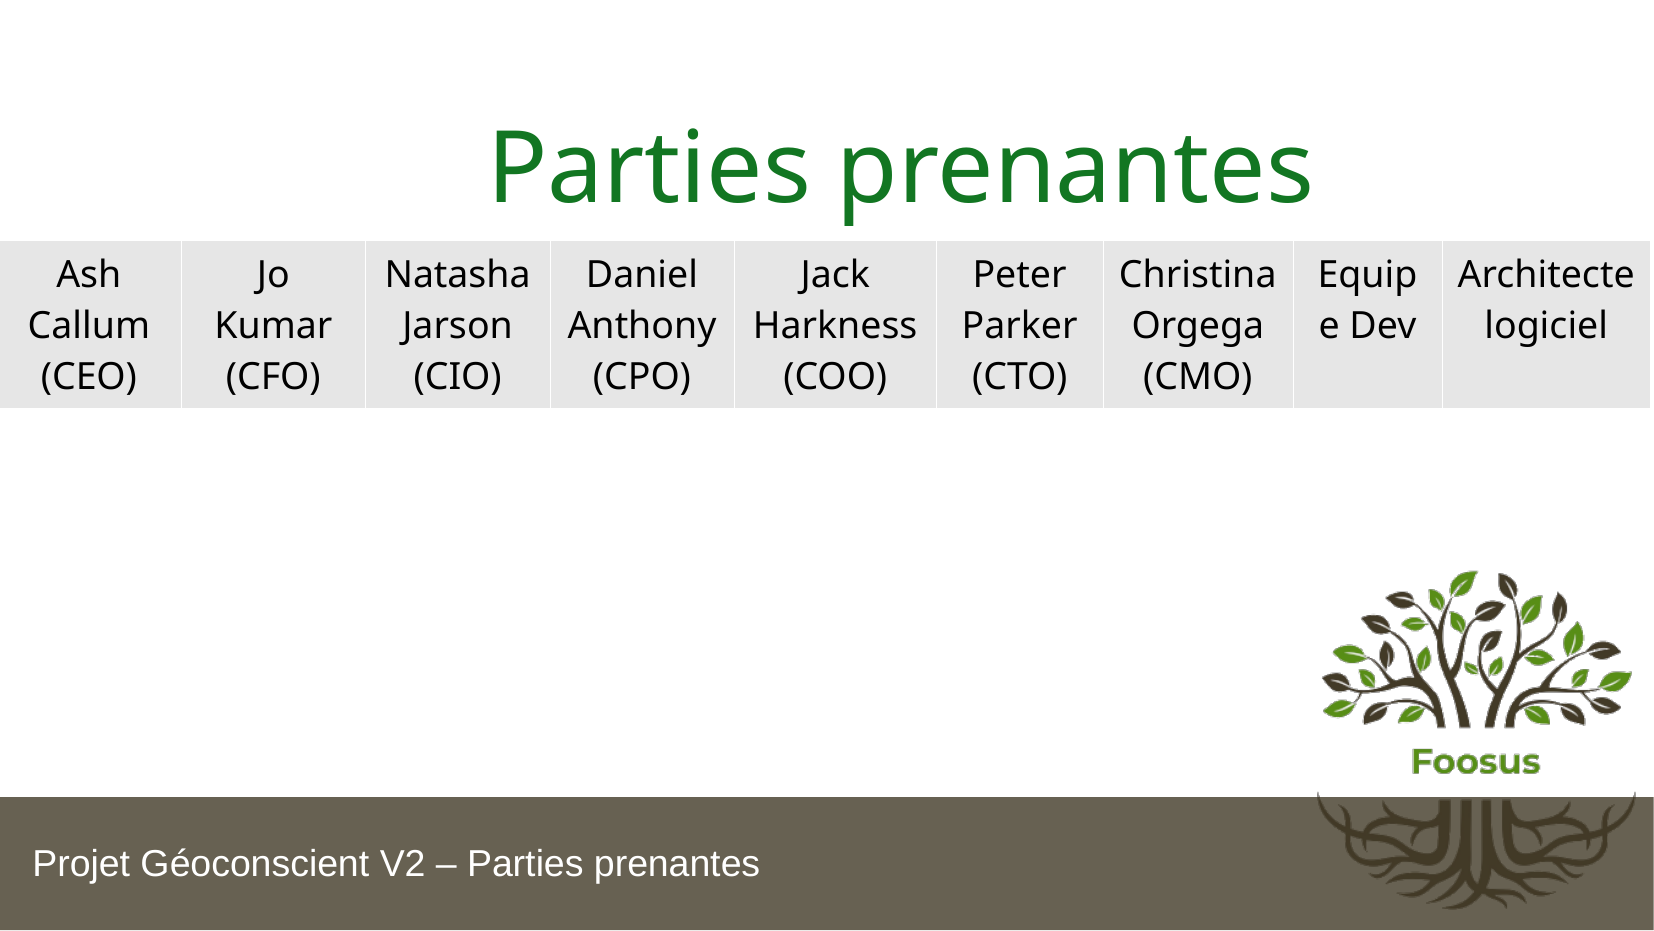

Parties prenantes
| Ash Callum (CEO) | Jo Kumar (CFO) | Natasha Jarson (CIO) | Daniel Anthony (CPO) | Jack Harkness (COO) | Peter Parker (CTO) | Christina Orgega (CMO) | Equipe Dev | Architecte logiciel |
| --- | --- | --- | --- | --- | --- | --- | --- | --- |
Projet Géoconscient V2 – Parties prenantes